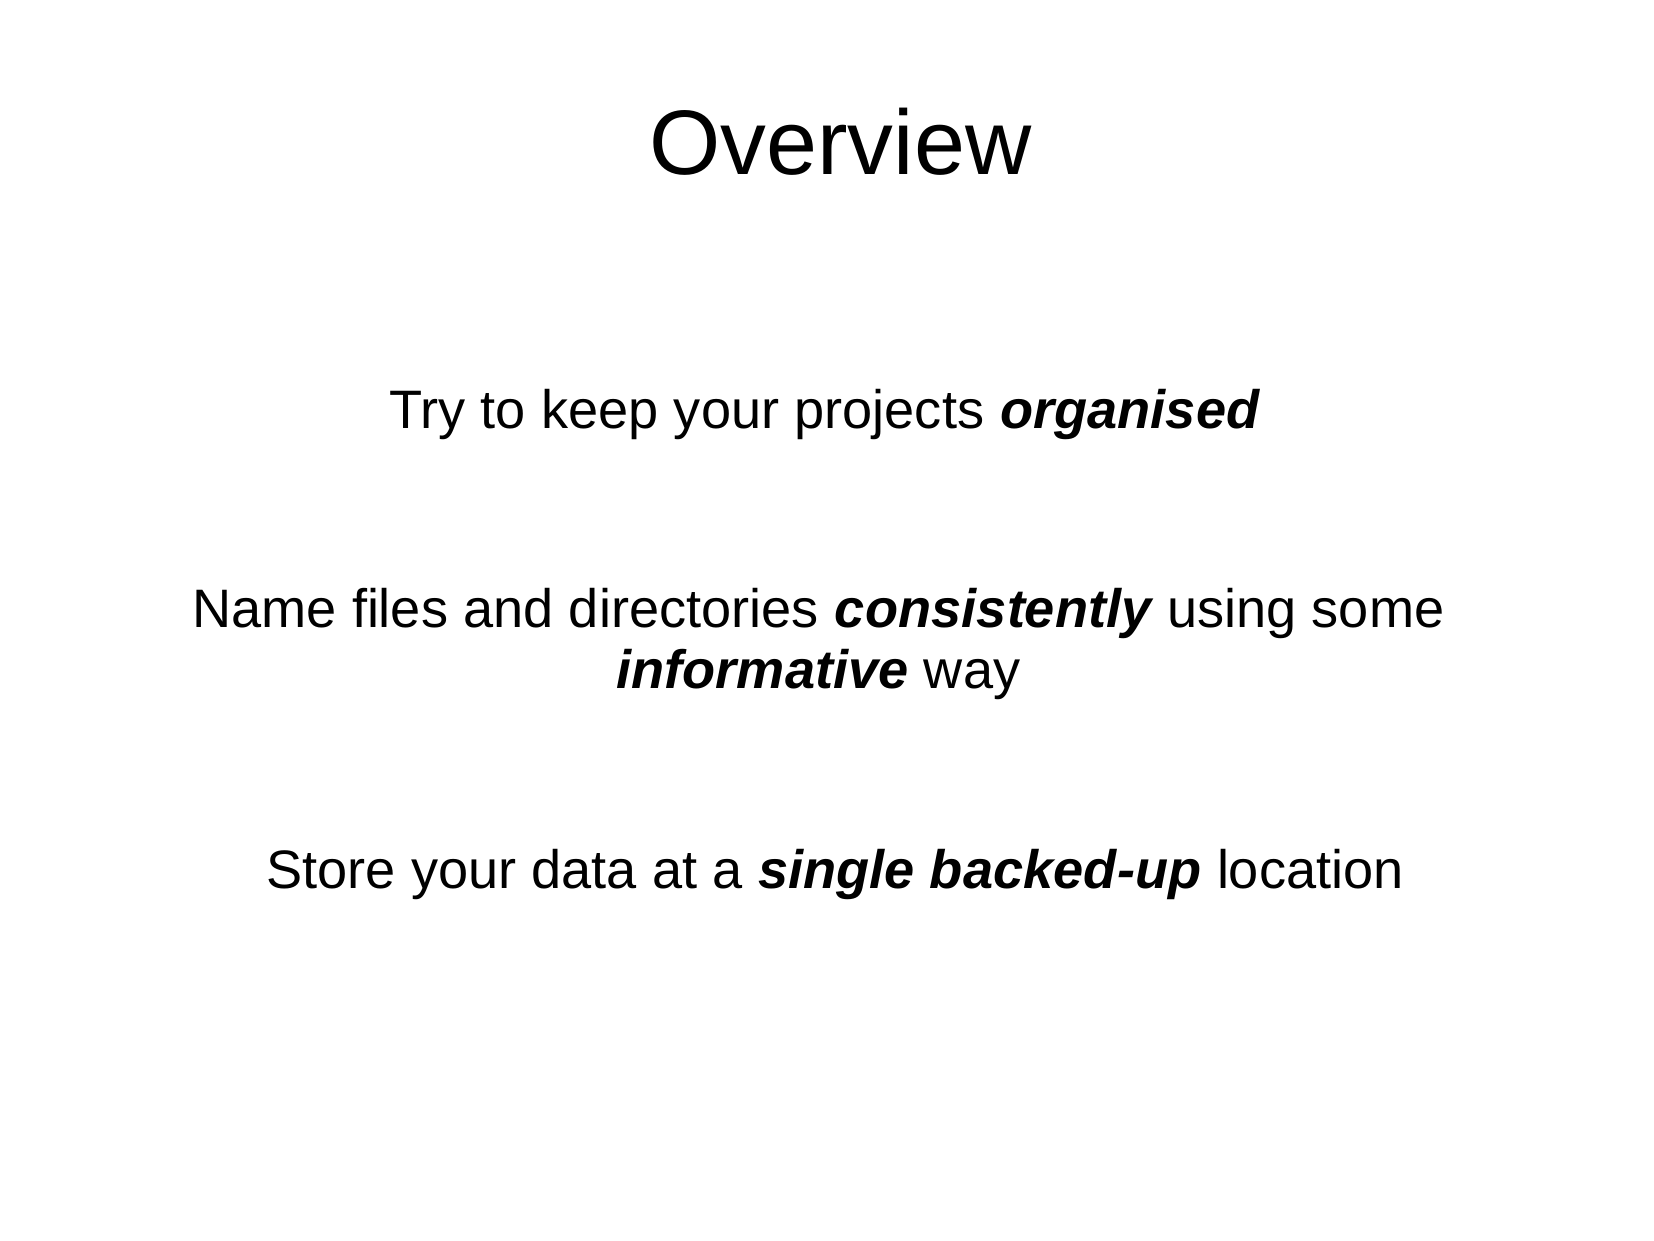

# Overview
 Try to keep your projects organised
Name files and directories consistently using some informative way
Store your data at a single backed-up location